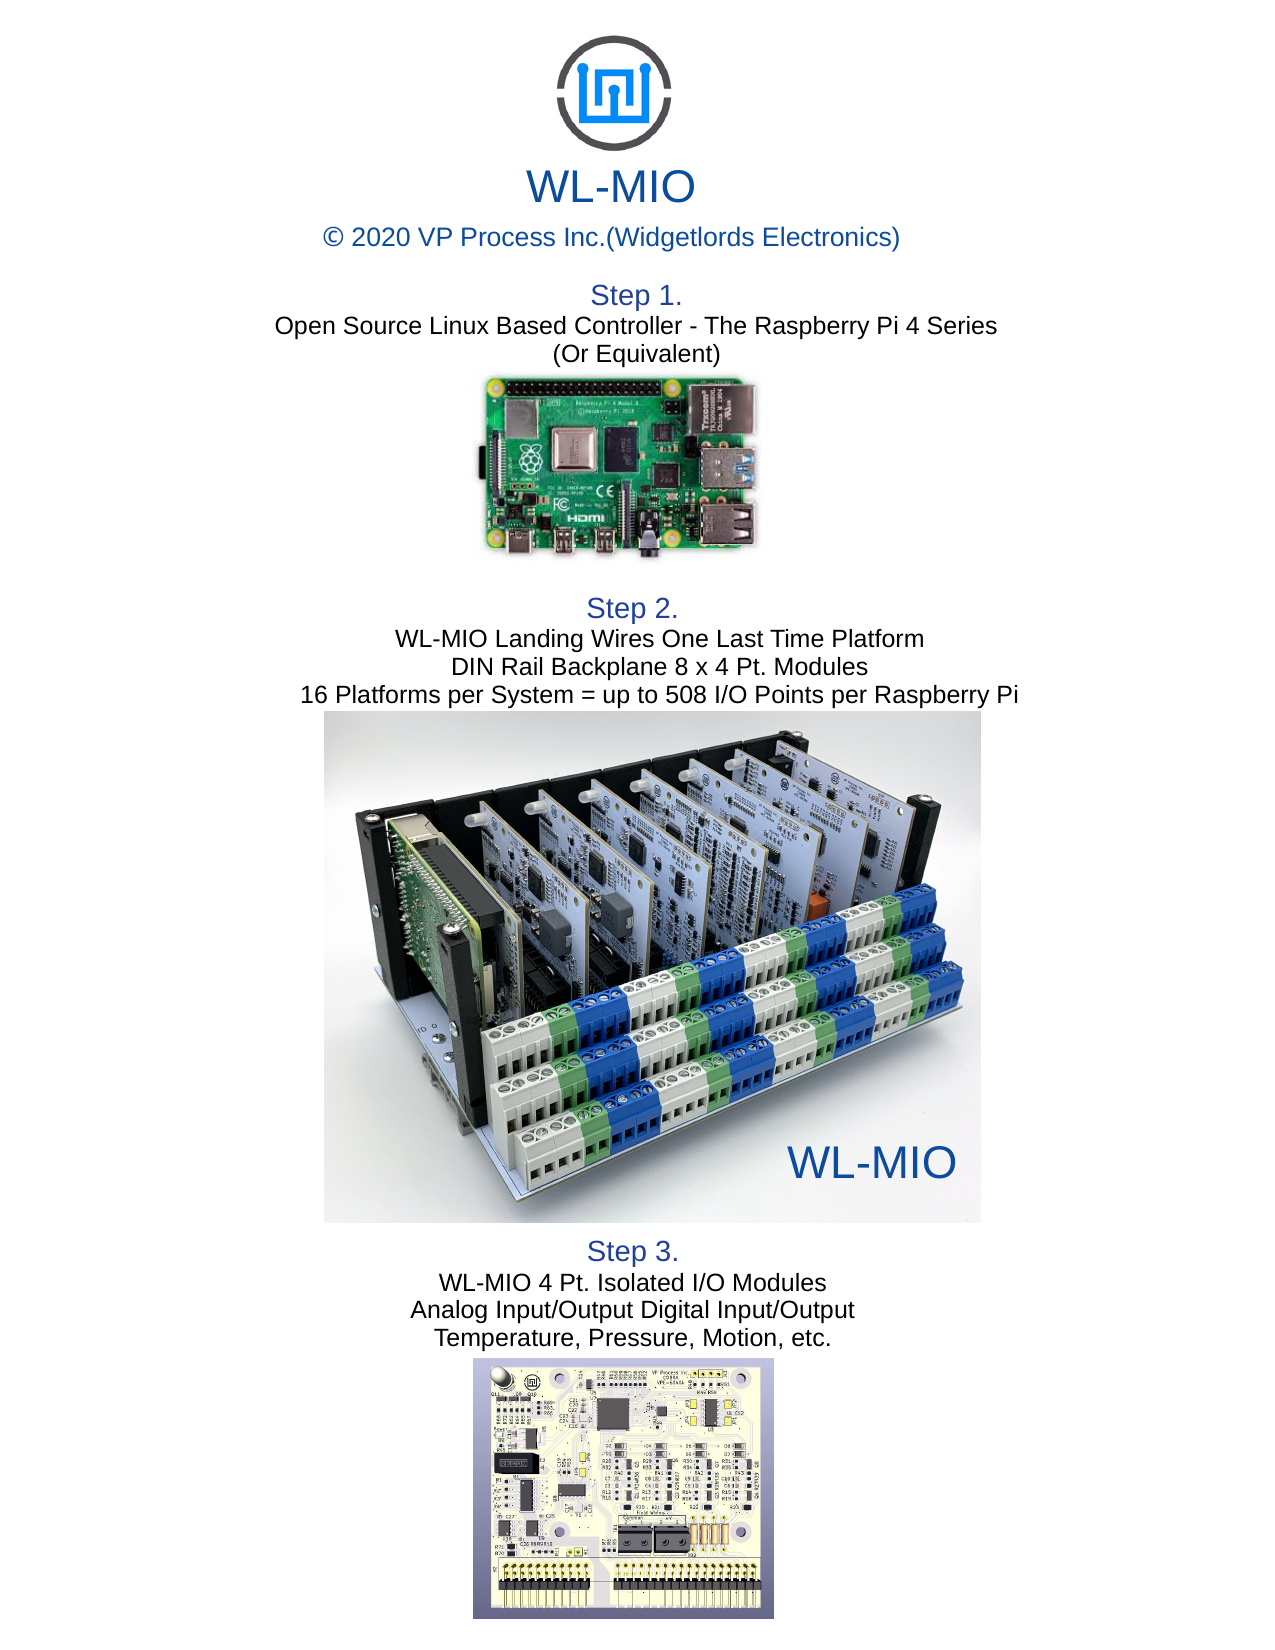

WL-MIO
© 2020 VP Process Inc.(Widgetlords Electronics)
Step 1.
Open Source Linux Based Controller - The Raspberry Pi 4 Series
(Or Equivalent)
Step 2.
WL-MIO Landing Wires One Last Time Platform
DIN Rail Backplane 8 x 4 Pt. Modules
16 Platforms per System = up to 508 I/O Points per Raspberry Pi
WL-MIO
Step 3.
WL-MIO 4 Pt. Isolated I/O Modules
Analog Input/Output Digital Input/Output
Temperature, Pressure, Motion, etc.